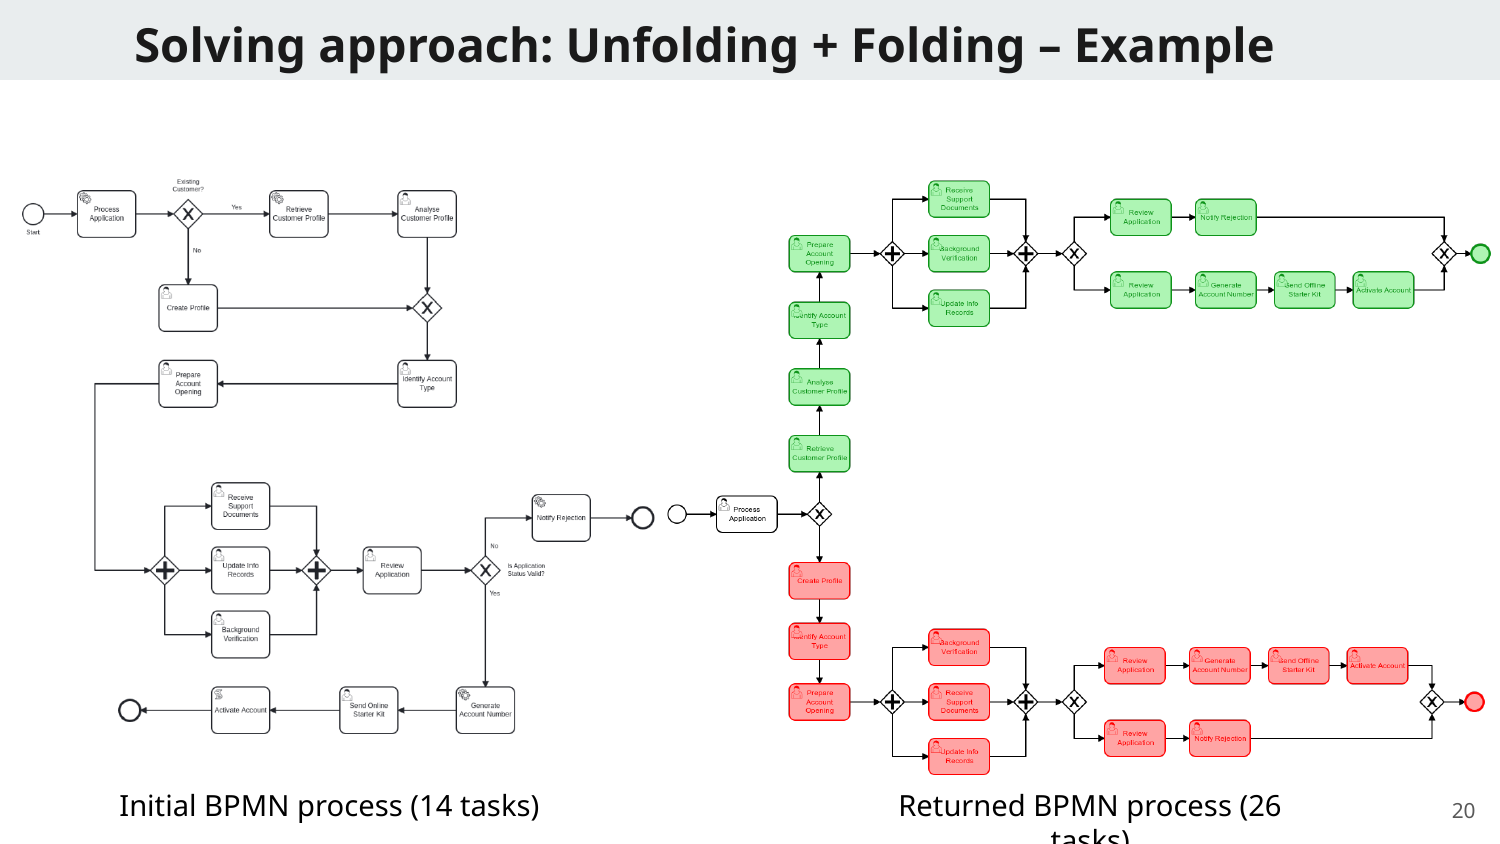

# Solving approach: Unfolding + Folding – Example
Initial BPMN process (14 tasks)
Returned BPMN process (26 tasks)